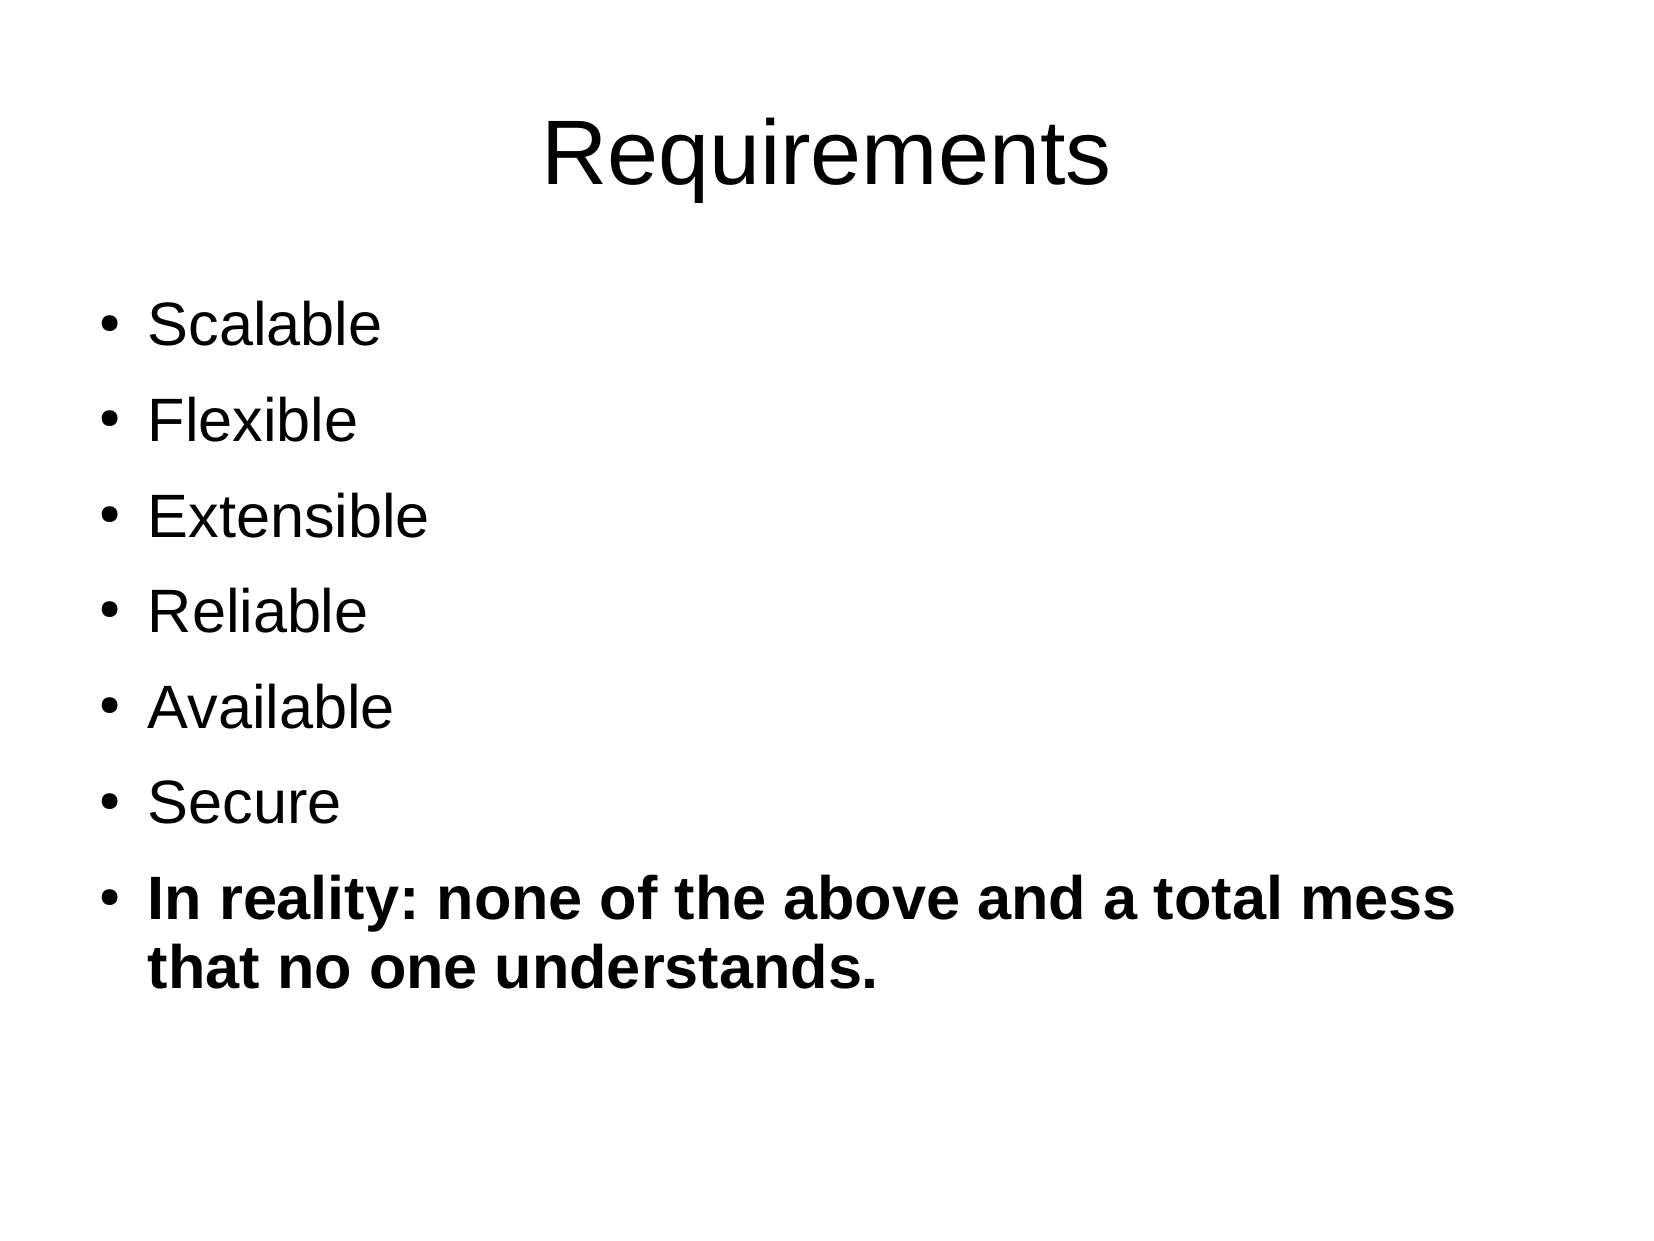

# Requirements
Scalable
Flexible
Extensible
Reliable
Available
Secure
In reality: none of the above and a total mess that no one understands.